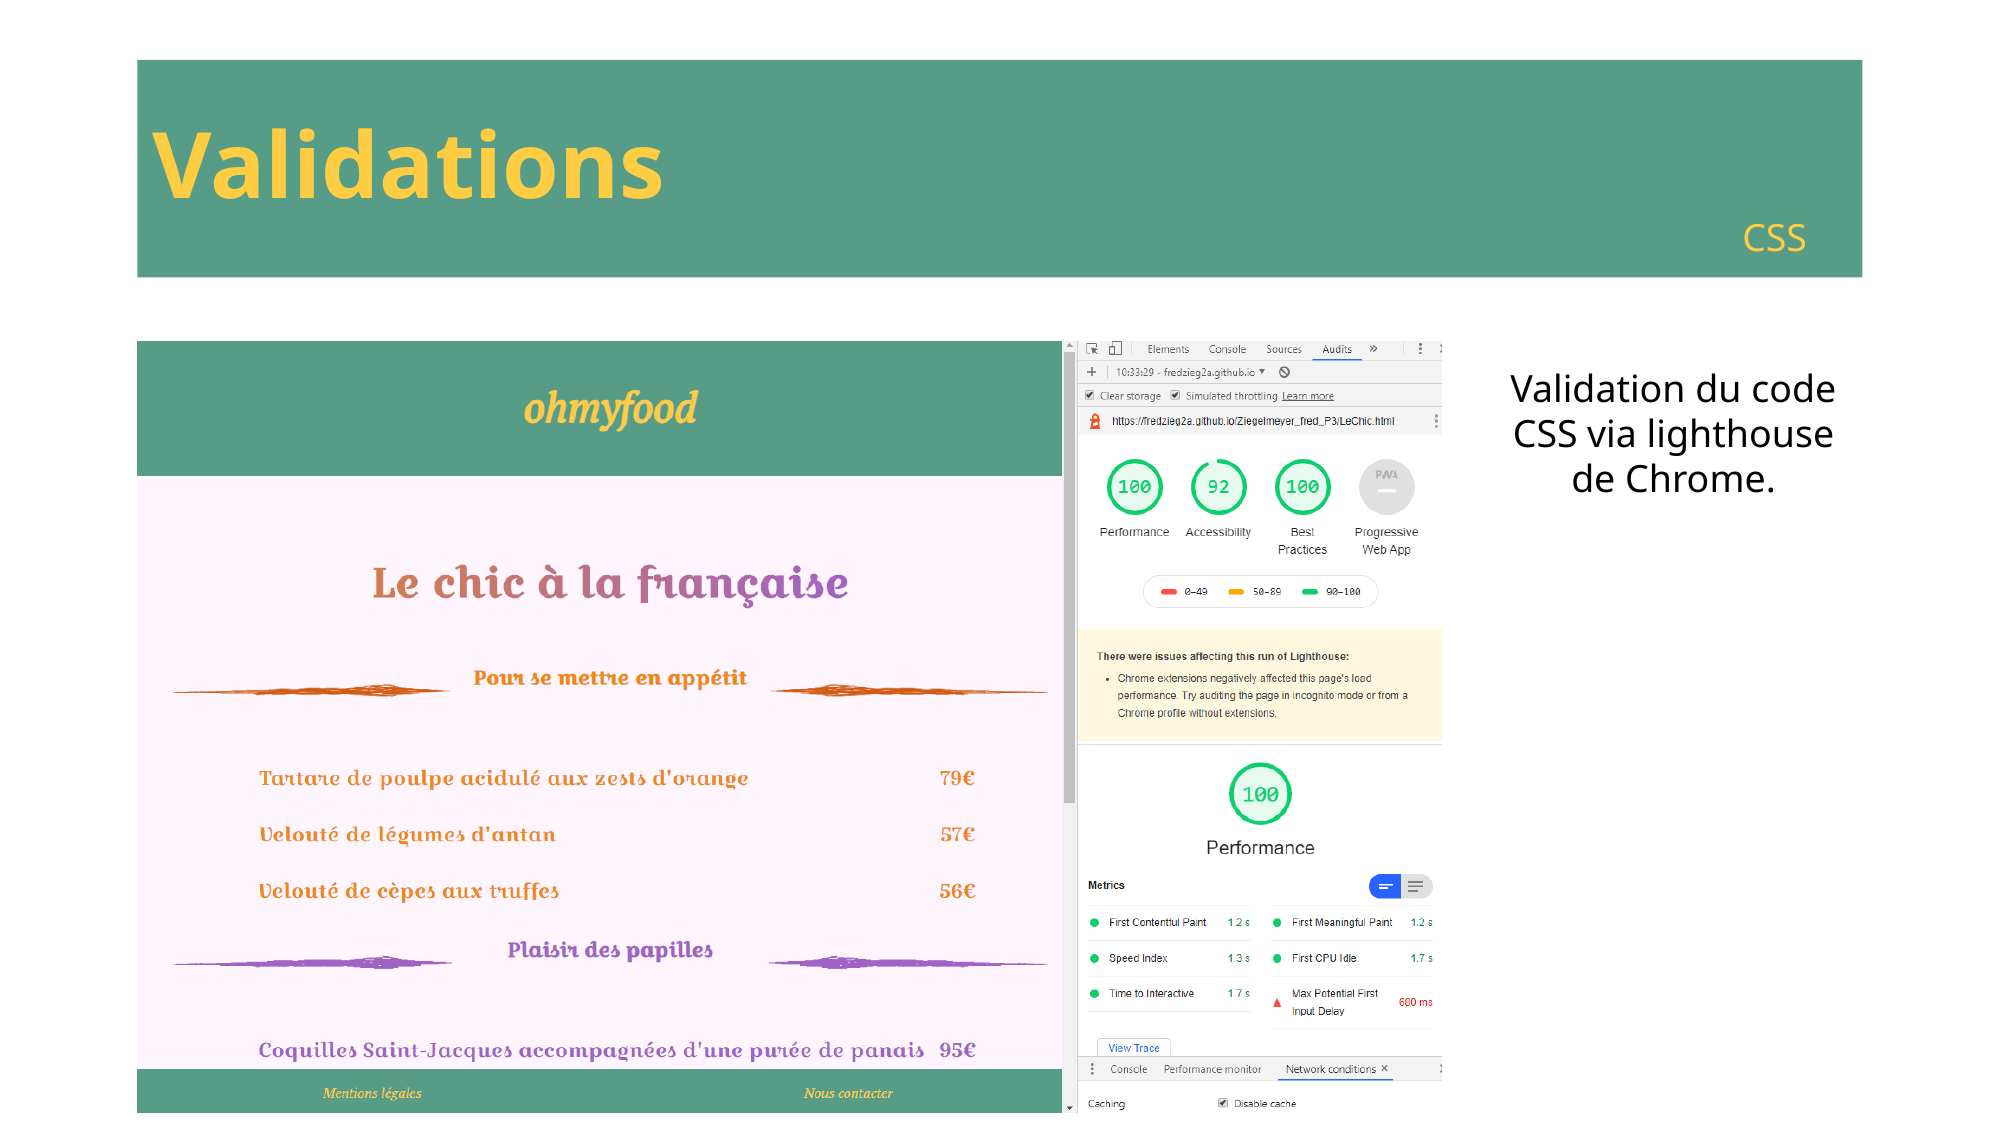

# Validations
CSS
Validation du code CSS via lighthouse de Chrome.